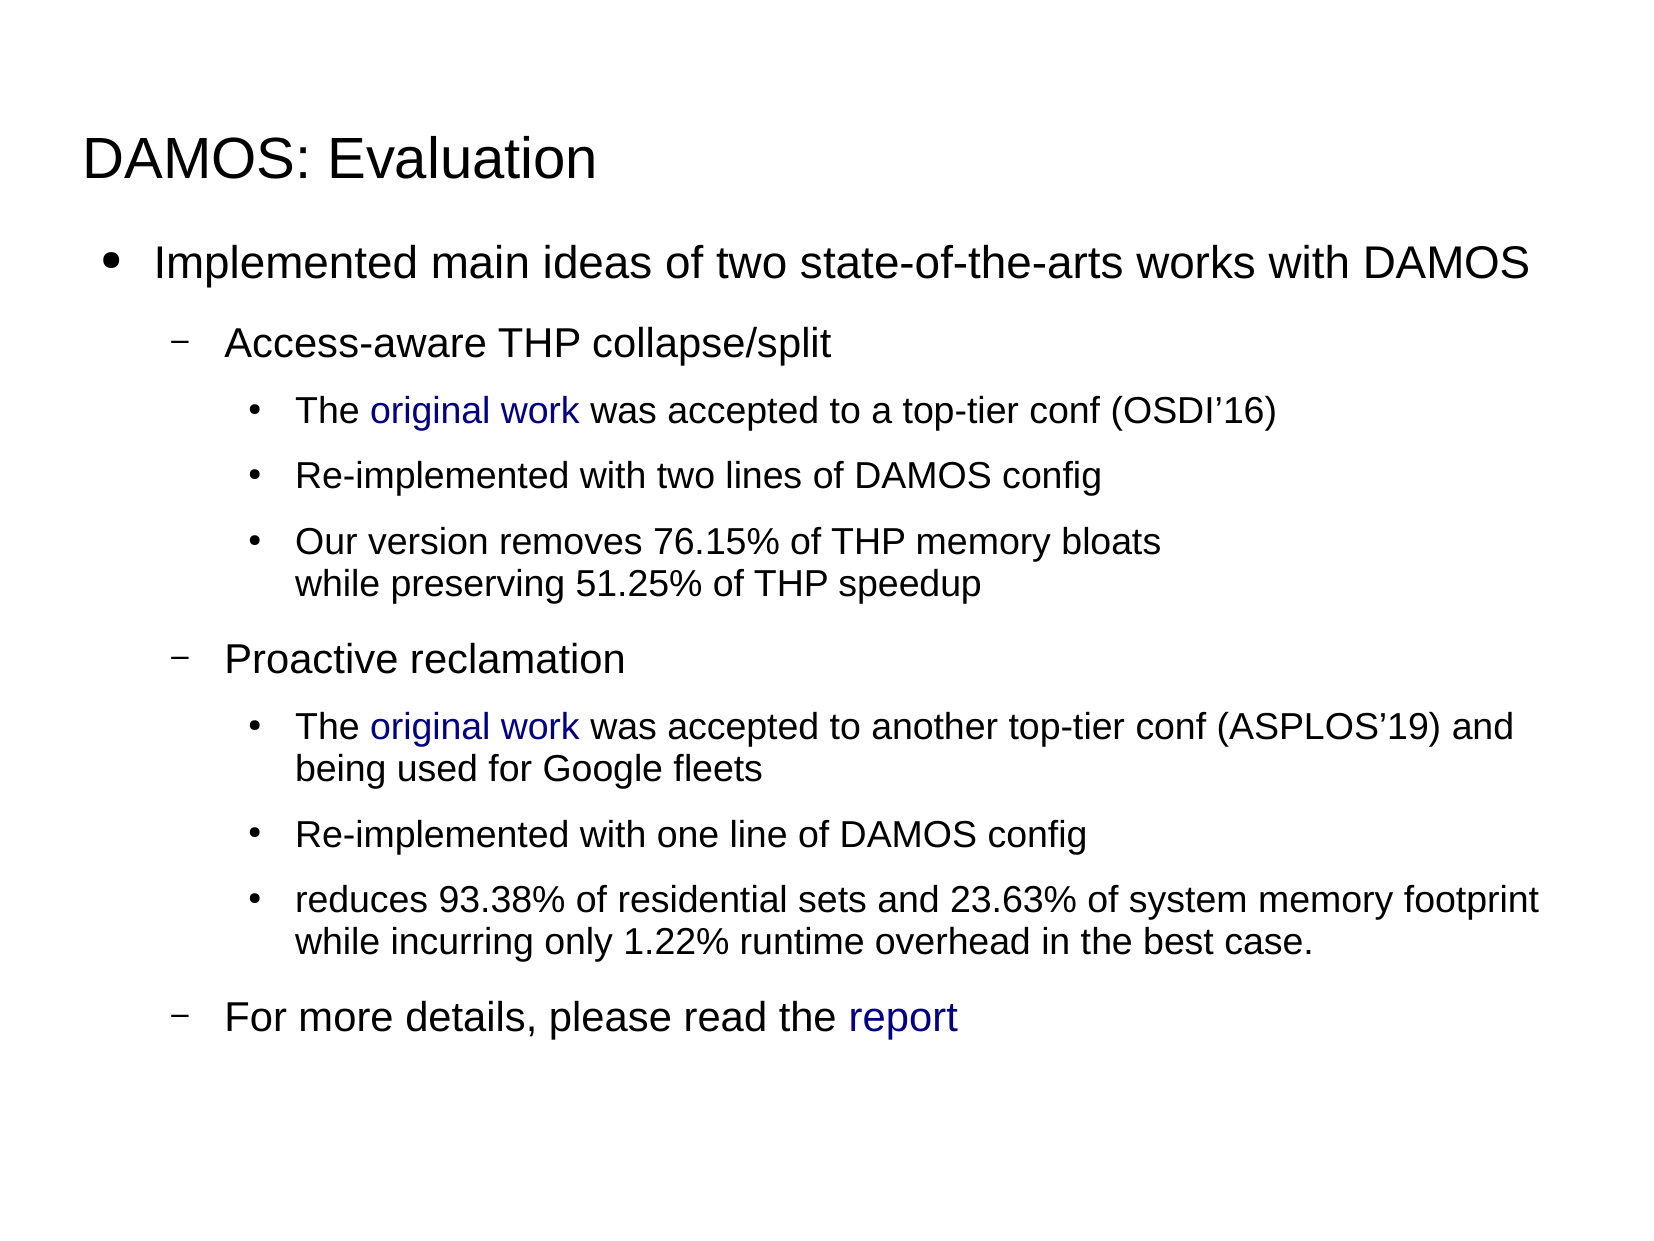

# DAMOS: Evaluation
Implemented main ideas of two state-of-the-arts works with DAMOS
Access-aware THP collapse/split
The original work was accepted to a top-tier conf (OSDI’16)
Re-implemented with two lines of DAMOS config
Our version removes 76.15% of THP memory bloats
while preserving 51.25% of THP speedup
Proactive reclamation
The original work was accepted to another top-tier conf (ASPLOS’19) and being used for Google fleets
Re-implemented with one line of DAMOS config
reduces 93.38% of residential sets and 23.63% of system memory footprint
while incurring only 1.22% runtime overhead in the best case.
For more details, please read the report